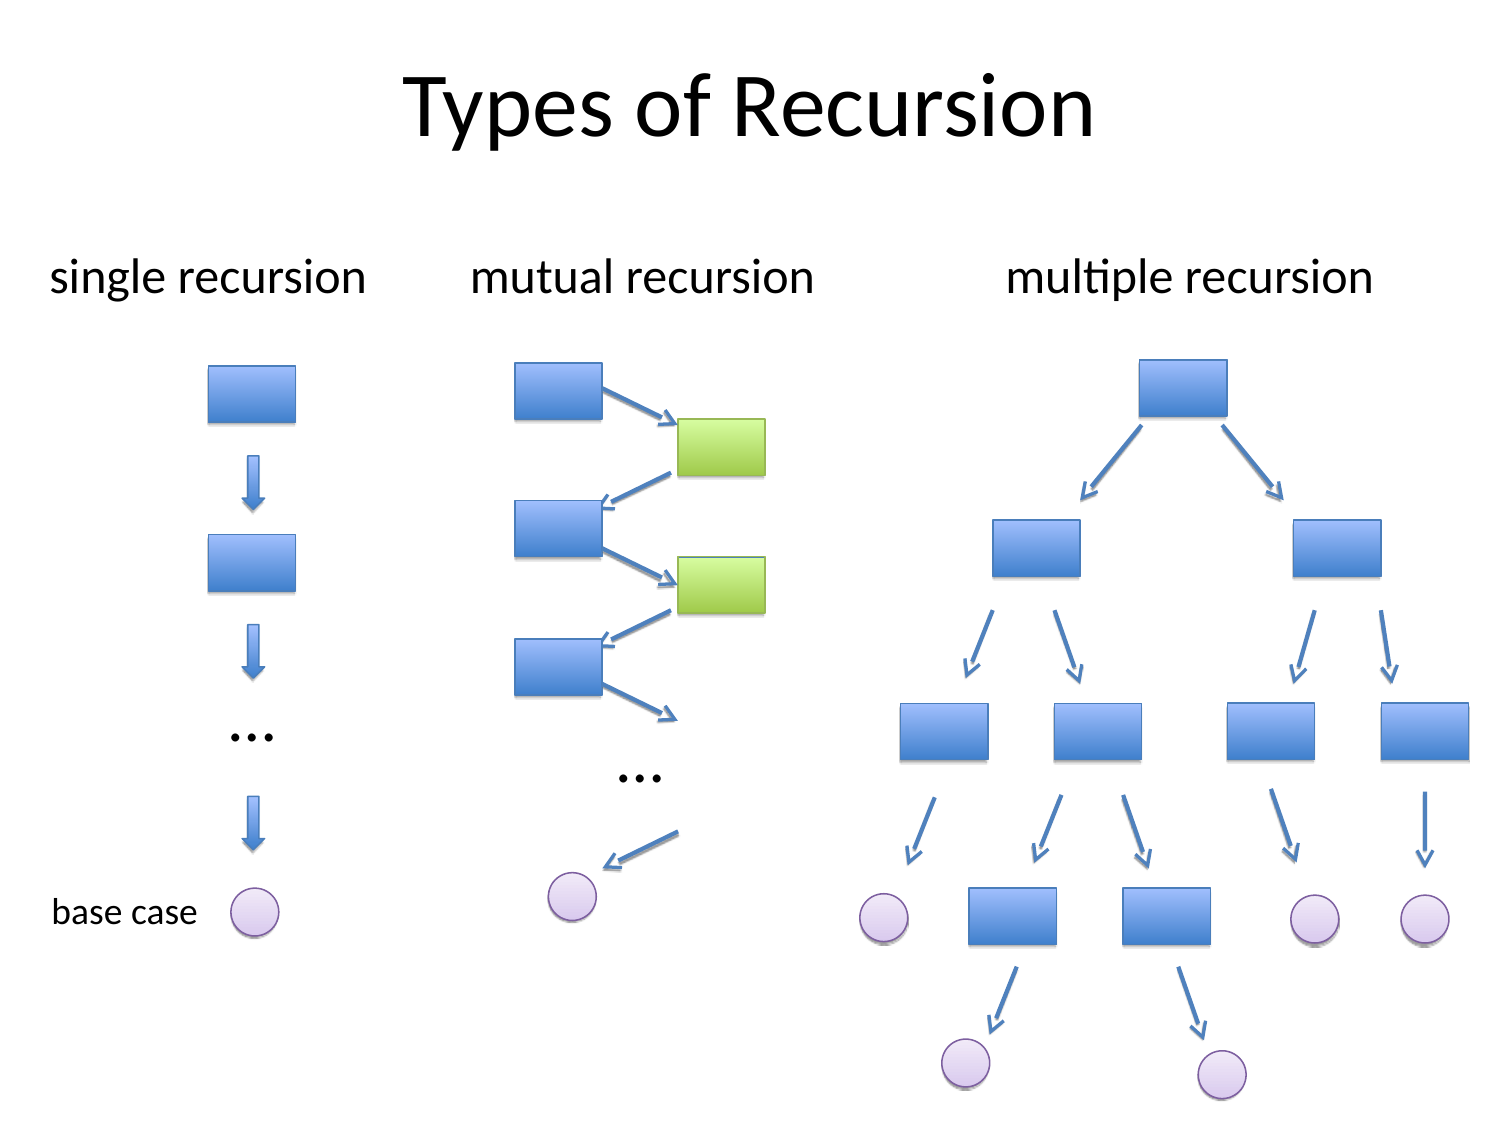

# Types of Recursion
single recursion
mutual recursion
multiple recursion
…
…
base case